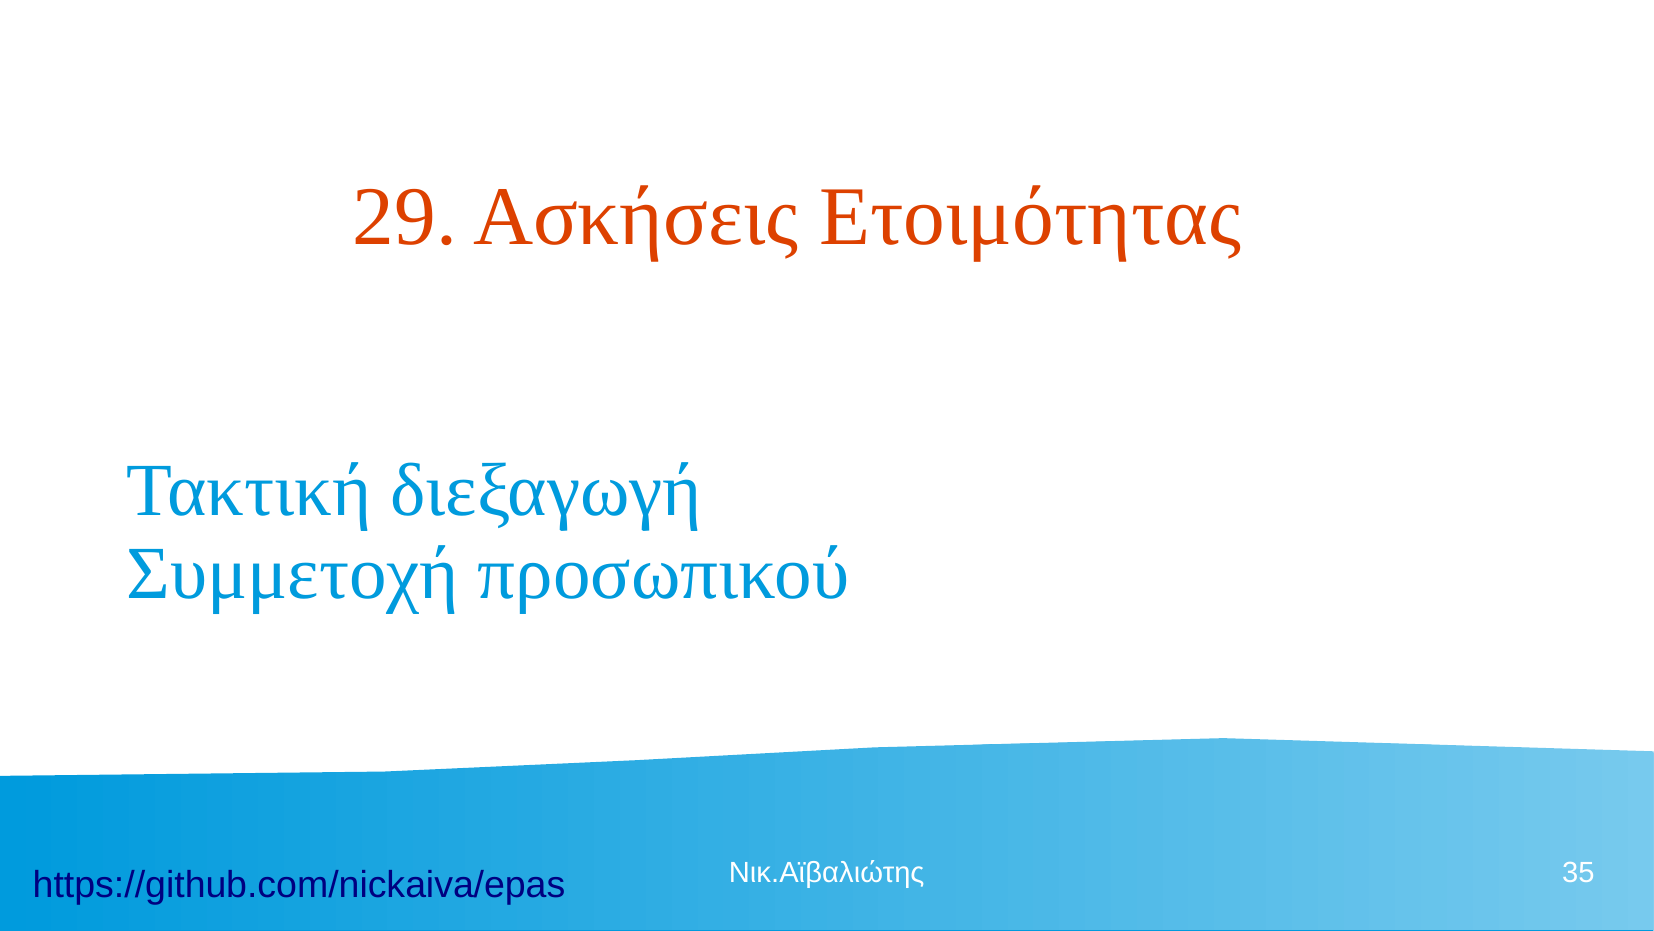

# 29. Ασκήσεις Ετοιμότητας
Τακτική διεξαγωγή
Συμμετοχή προσωπικού
Νικ.Αϊβαλιώτης
35